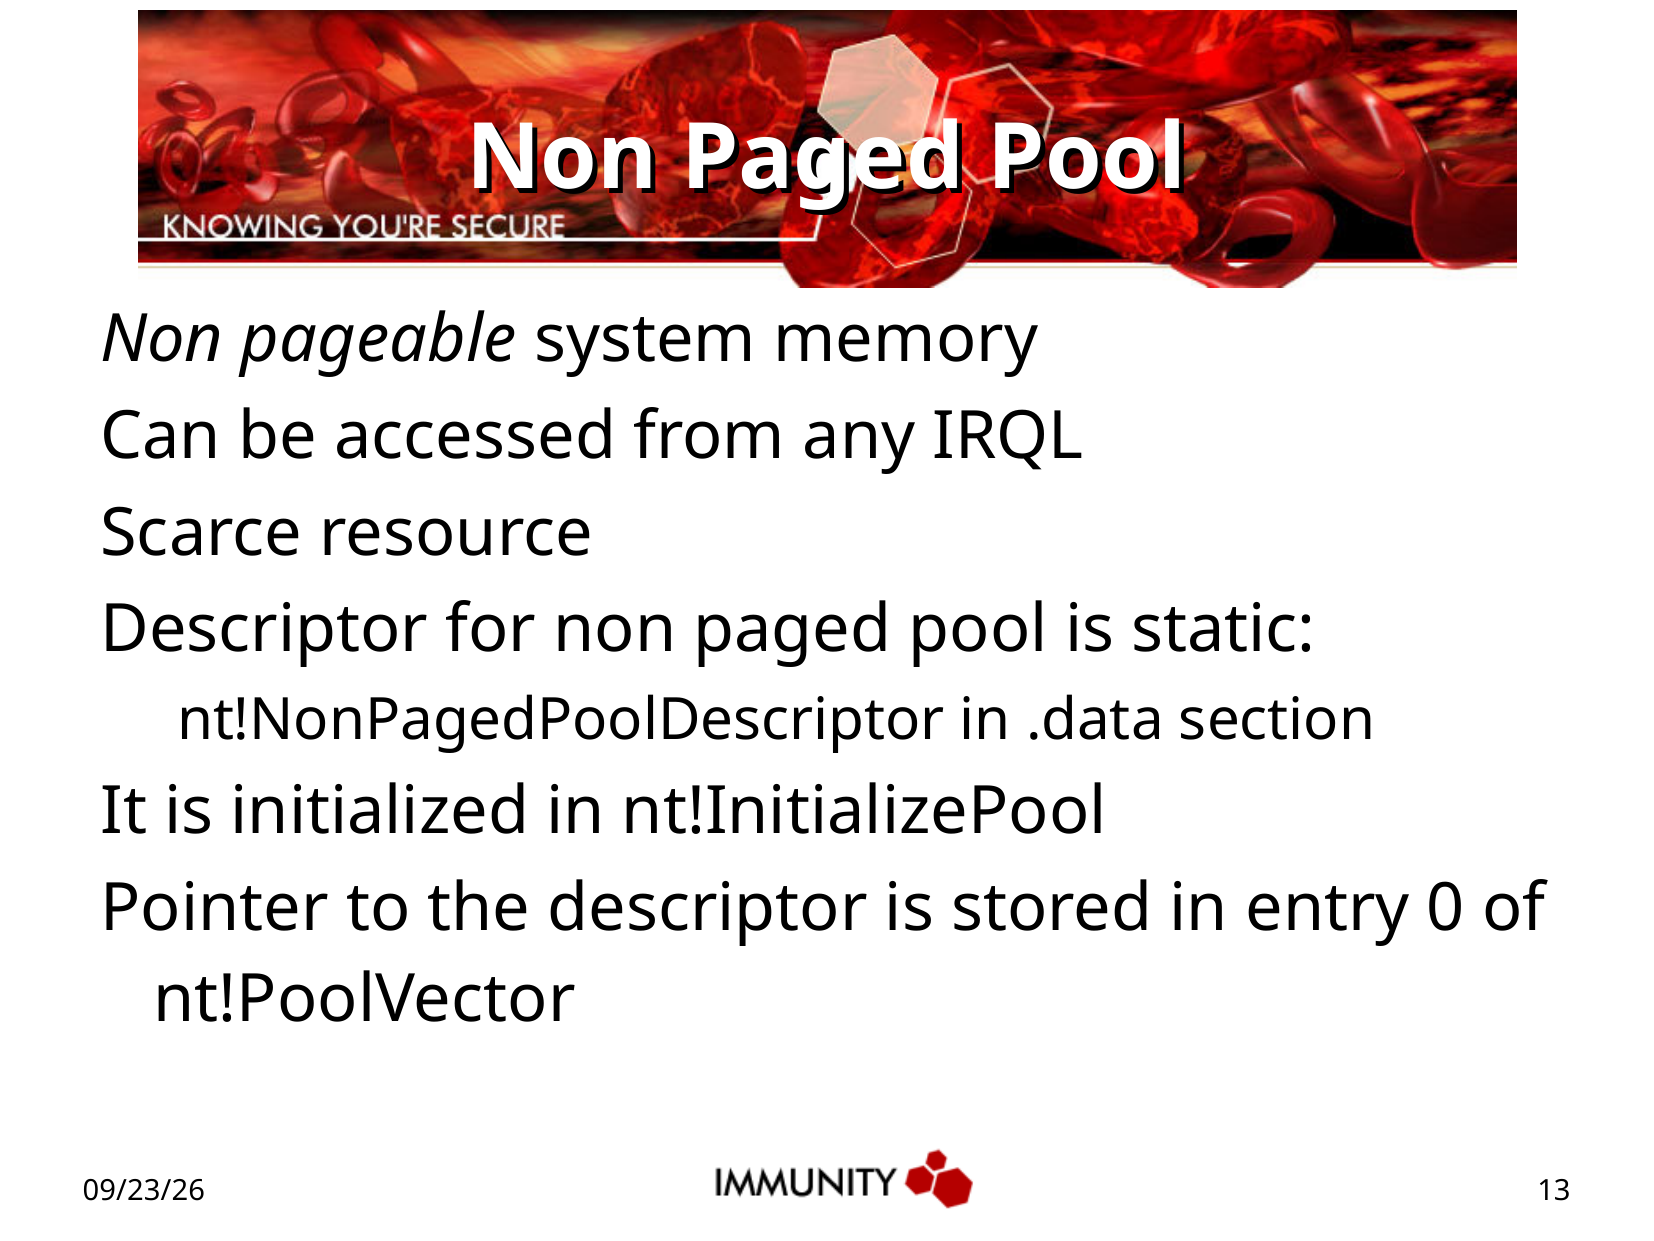

# Non Paged Pool
Non pageable system memory
Can be accessed from any IRQL
Scarce resource
Descriptor for non paged pool is static:
nt!NonPagedPoolDescriptor in .data section
It is initialized in nt!InitializePool
Pointer to the descriptor is stored in entry 0 of nt!PoolVector
13